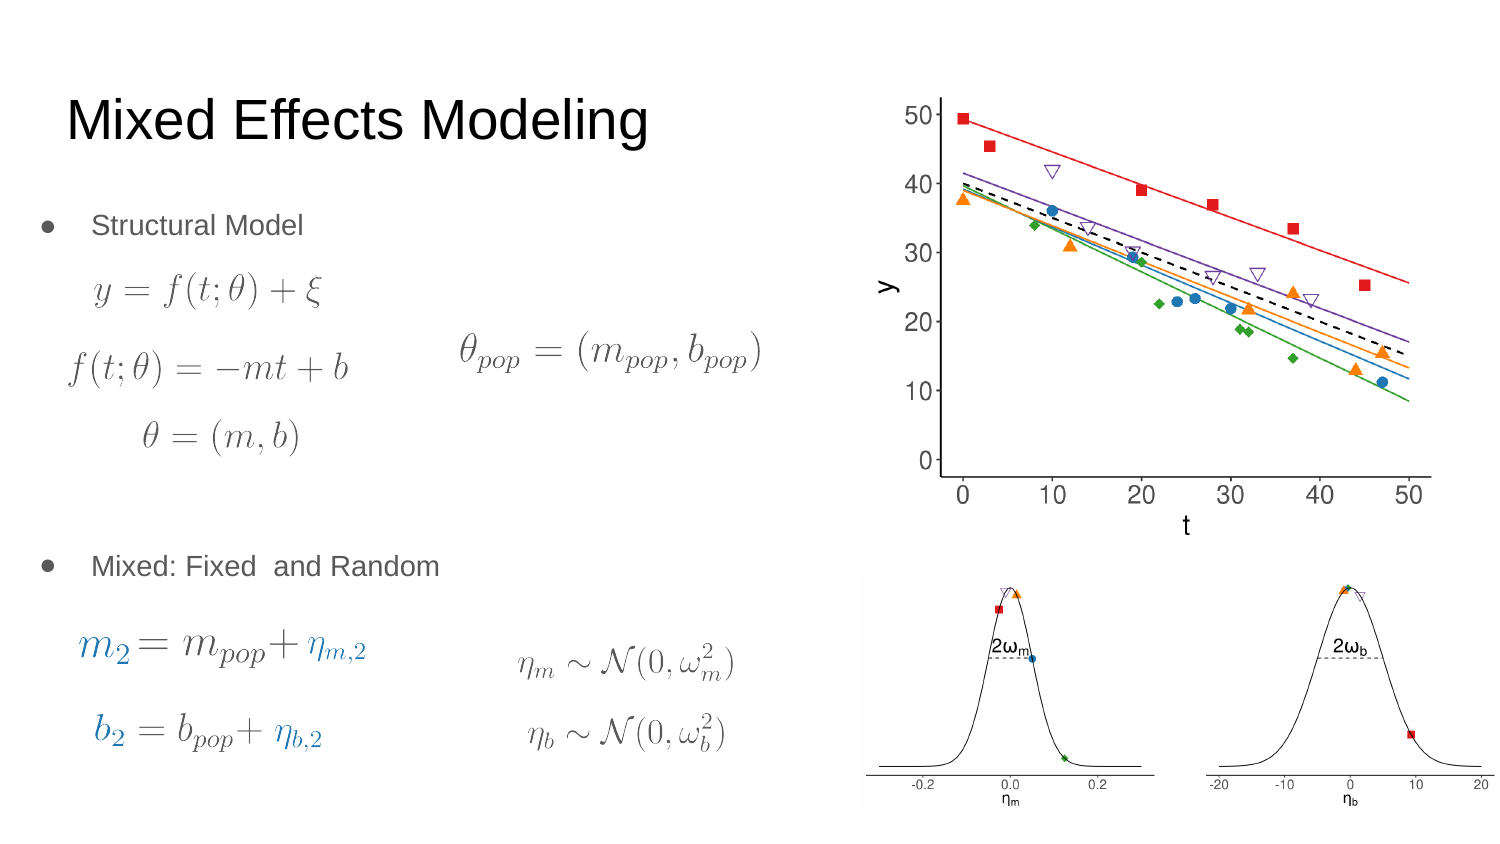

Mixed Effects Modeling
# Structural Model
c(
 "1" = "#e31a1c",
 "2" = "#1f78b4",
 "3" = "#33a02c",
 "4" = "#ff7f00",
 "5" = "#6a3d9a"
 )
Mixed: Fixed and Random